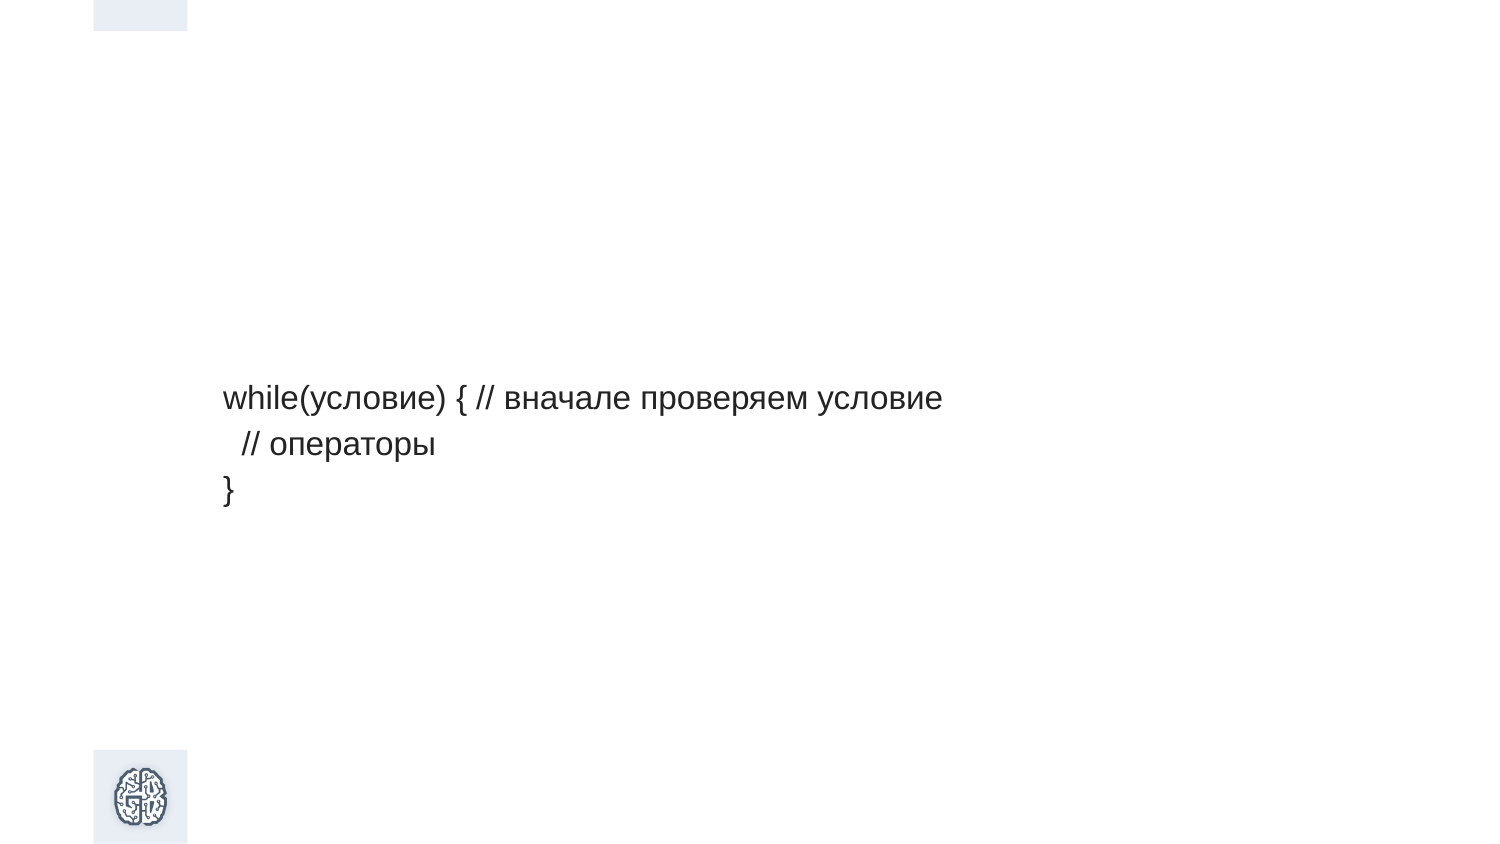

while(условие) { // вначале проверяем условие
 // операторы
}